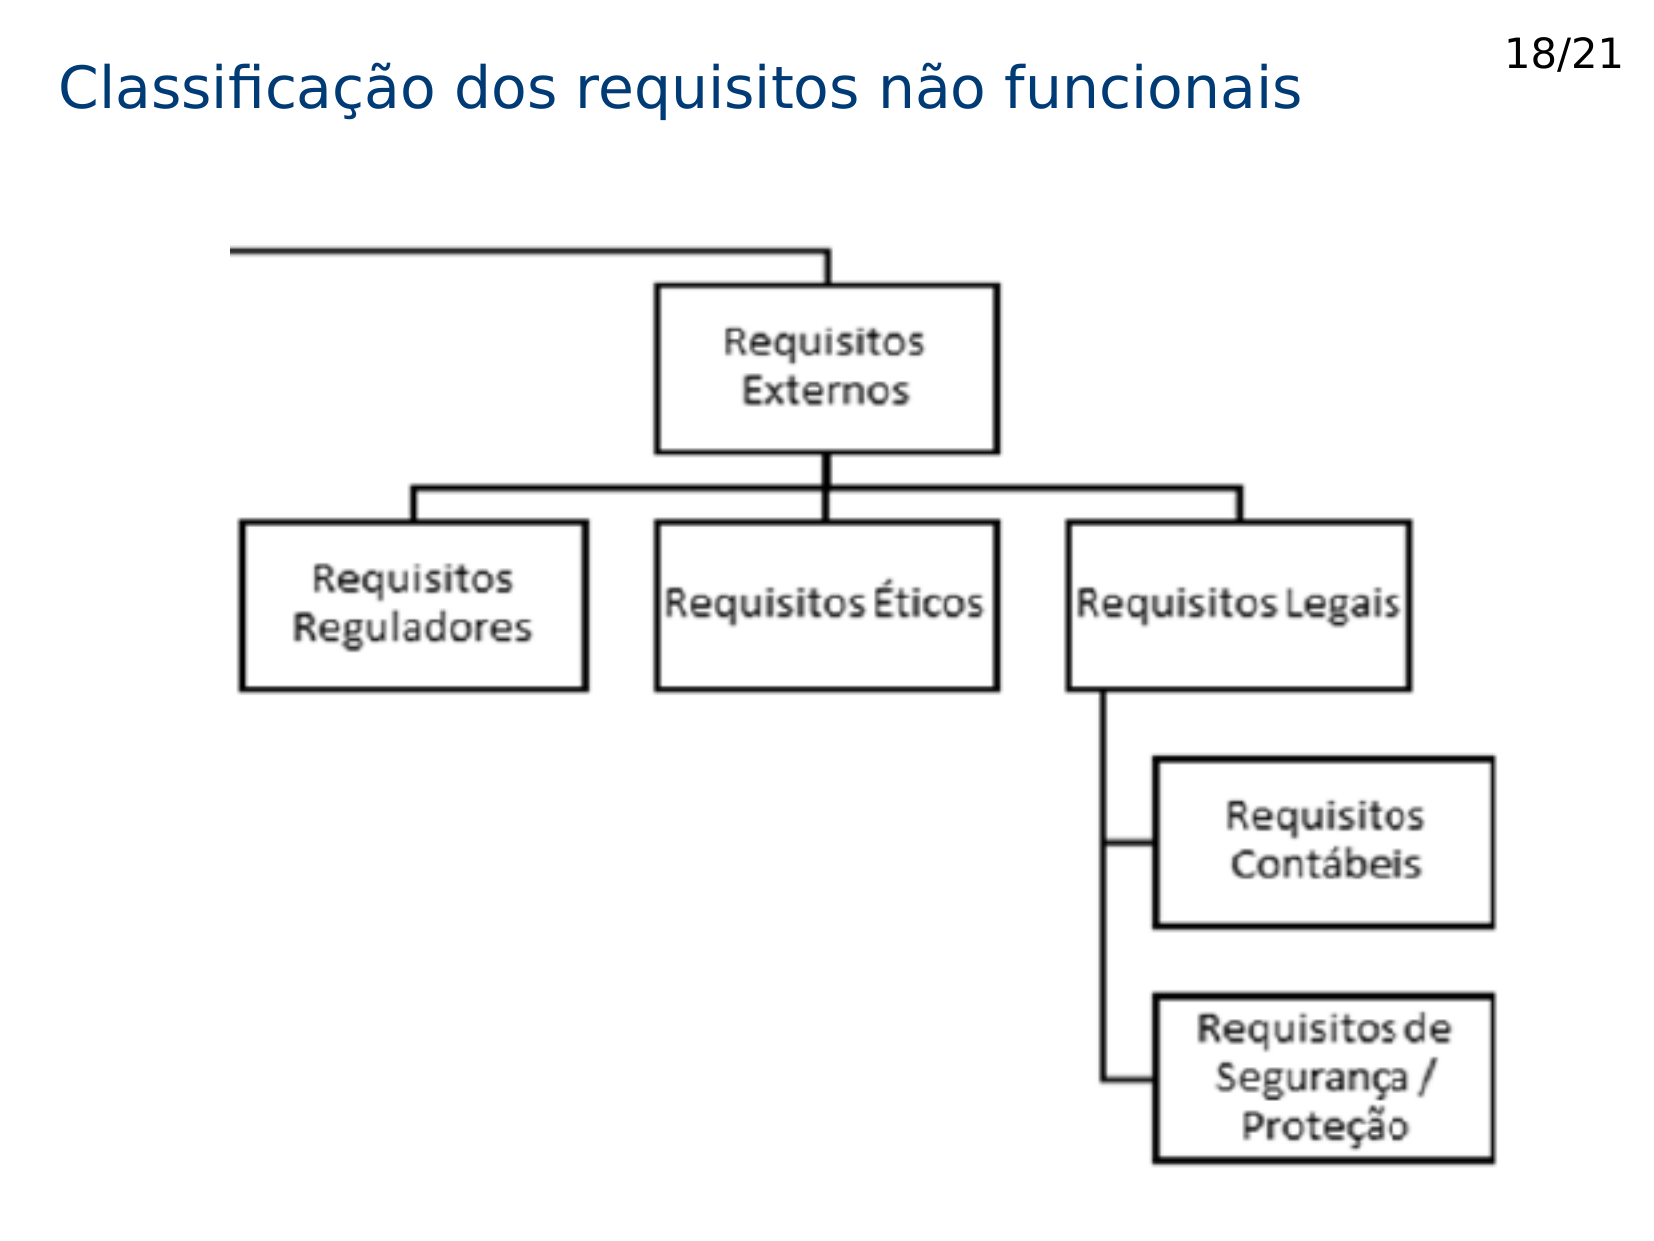

# Classificação dos requisitos não funcionais
18